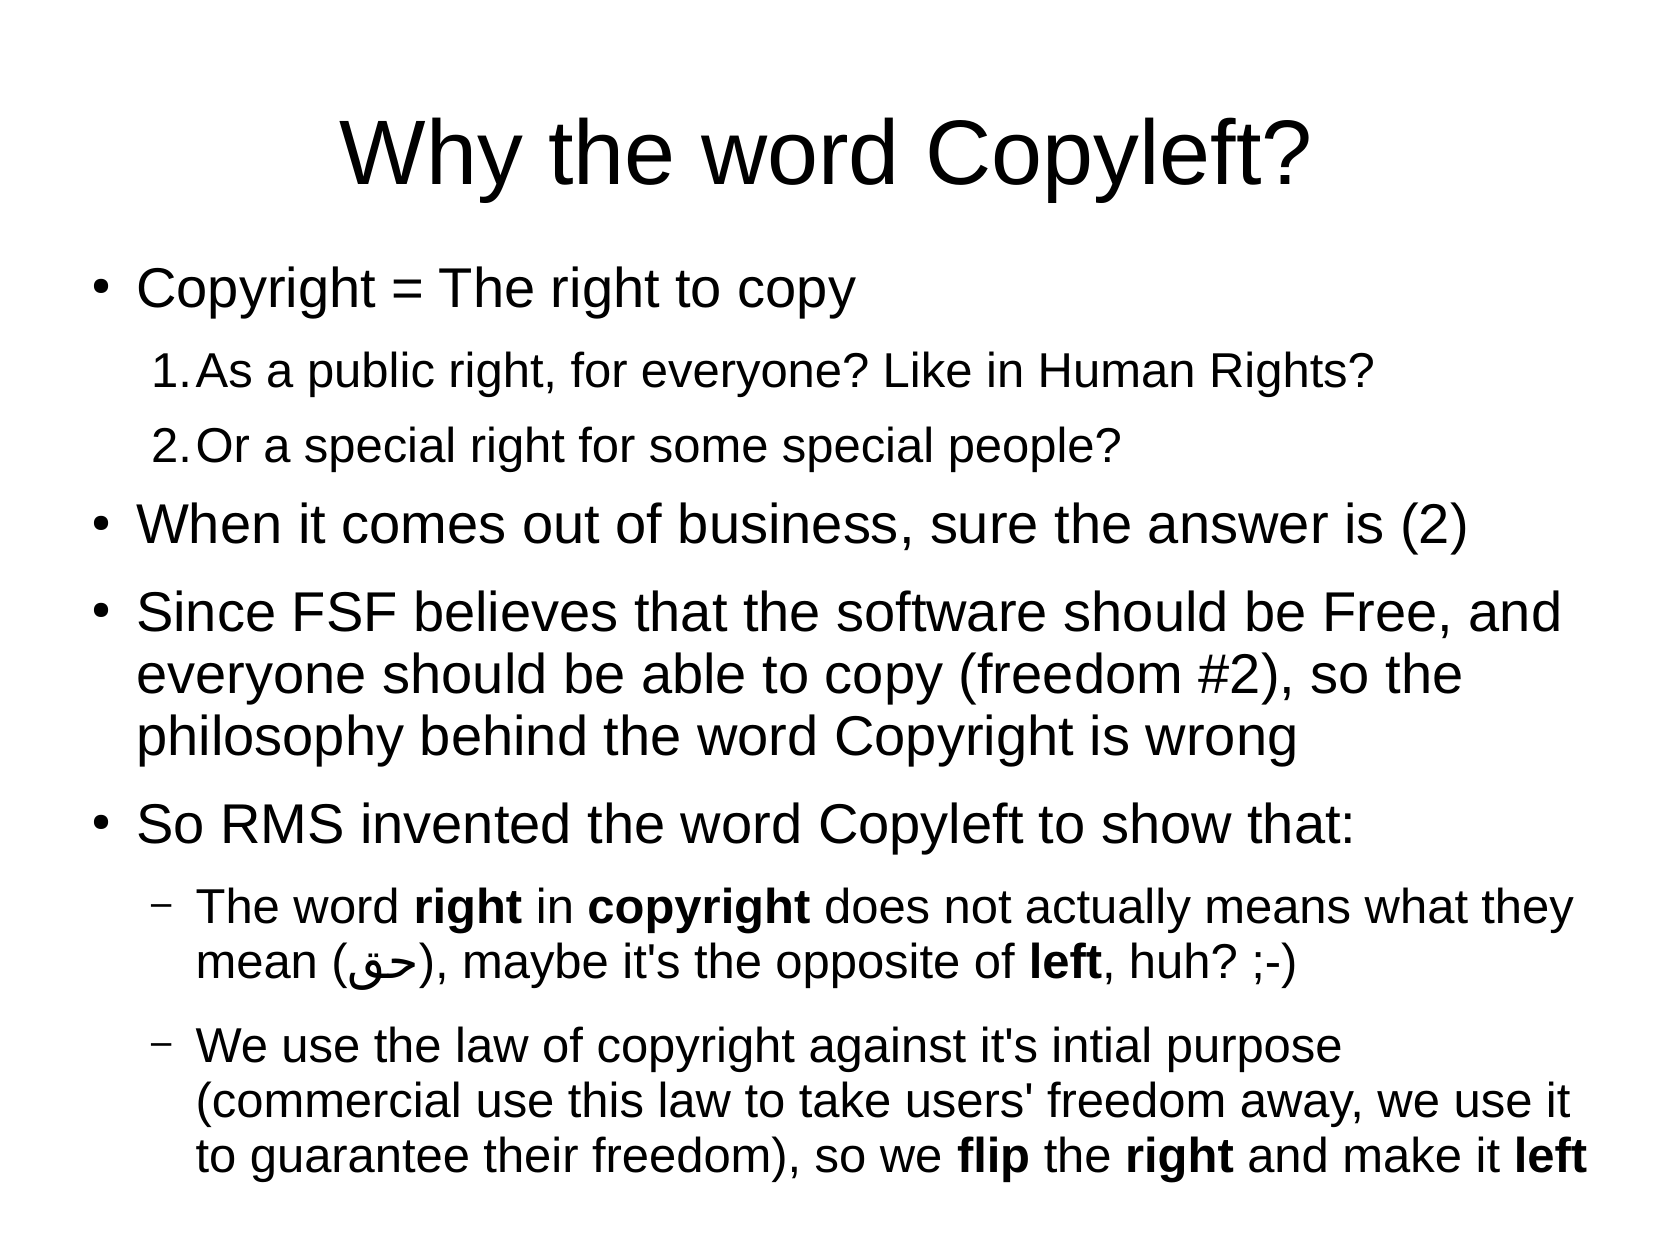

# Why the word Copyleft?
Copyright = The right to copy
As a public right, for everyone? Like in Human Rights?
Or a special right for some special people?
When it comes out of business, sure the answer is (2)
Since FSF believes that the software should be Free, and everyone should be able to copy (freedom #2), so the philosophy behind the word Copyright is wrong
So RMS invented the word Copyleft to show that:
The word right in copyright does not actually means what they mean (حق), maybe it's the opposite of left, huh? ;-)
We use the law of copyright against it's intial purpose (commercial use this law to take users' freedom away, we use it to guarantee their freedom), so we flip the right and make it left